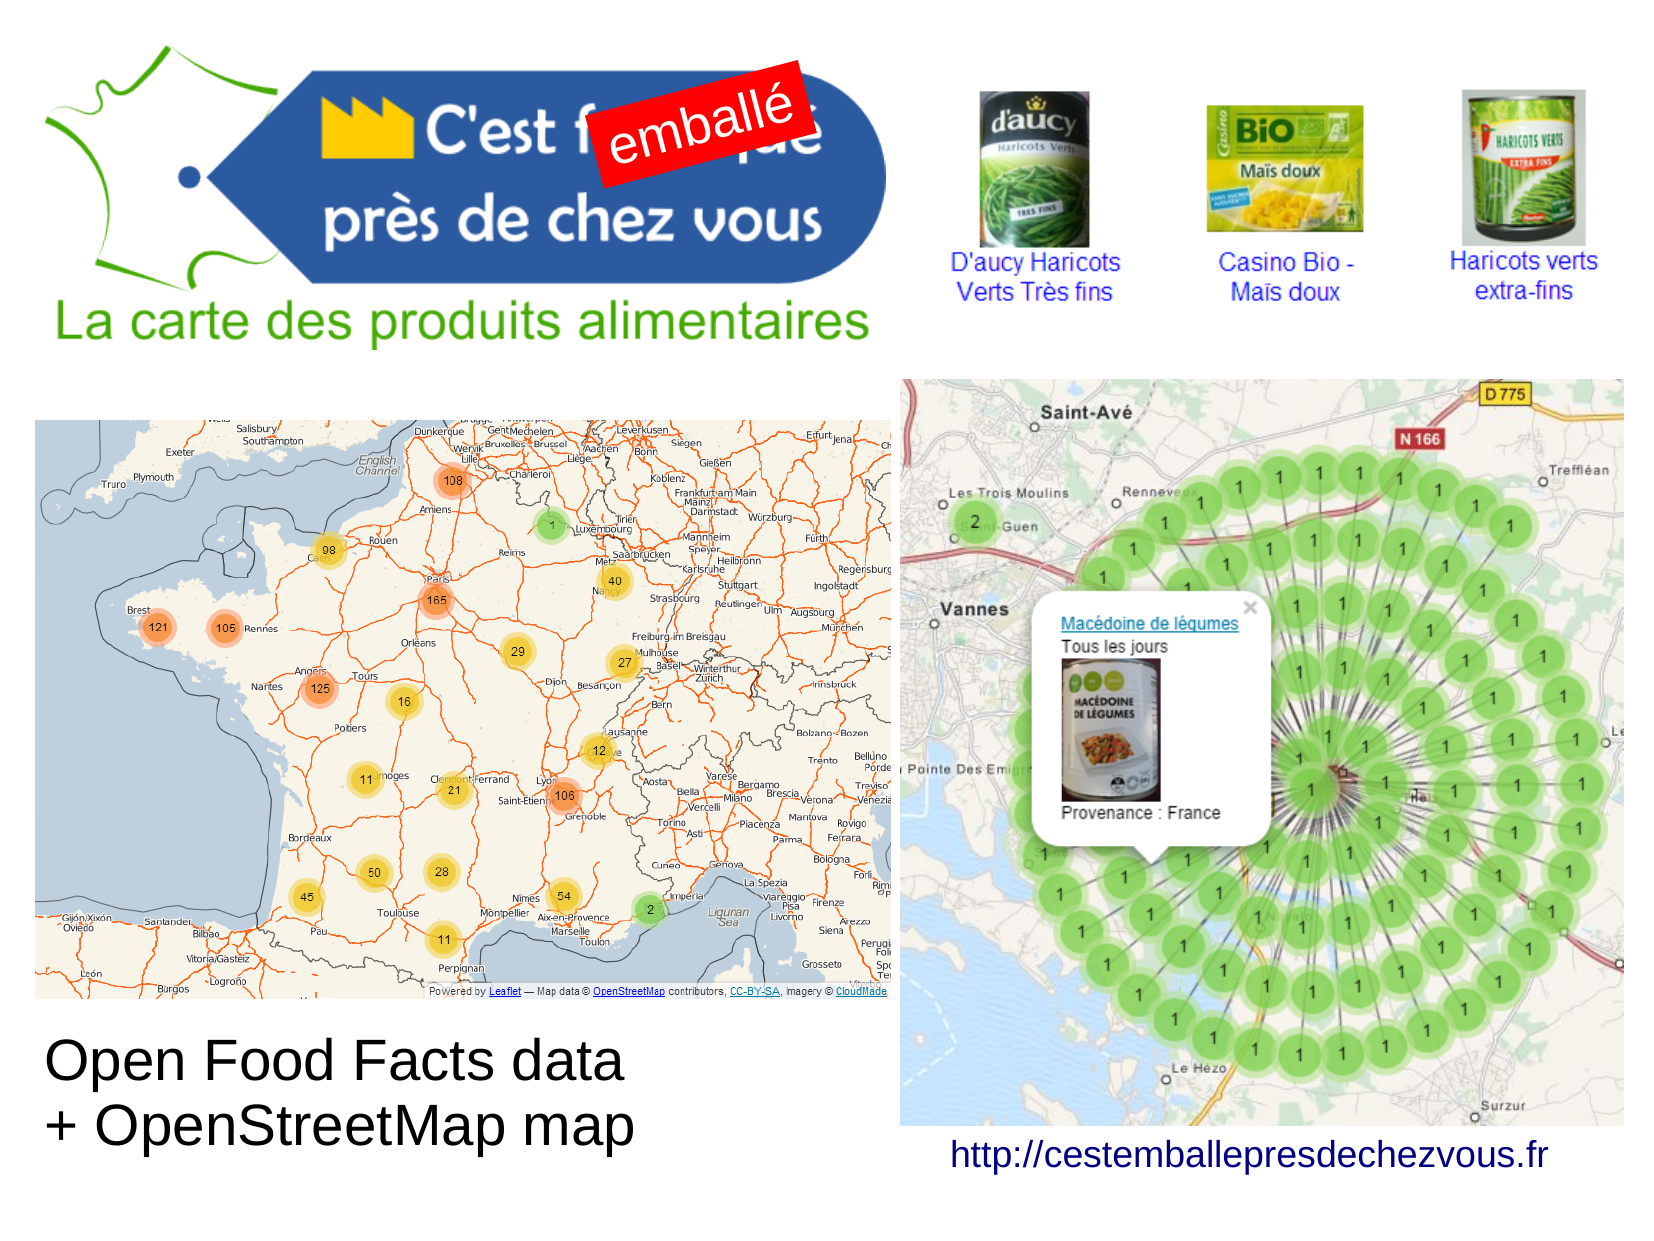

emballé
Open Food Facts data
+ OpenStreetMap map
http://cestemballepresdechezvous.fr